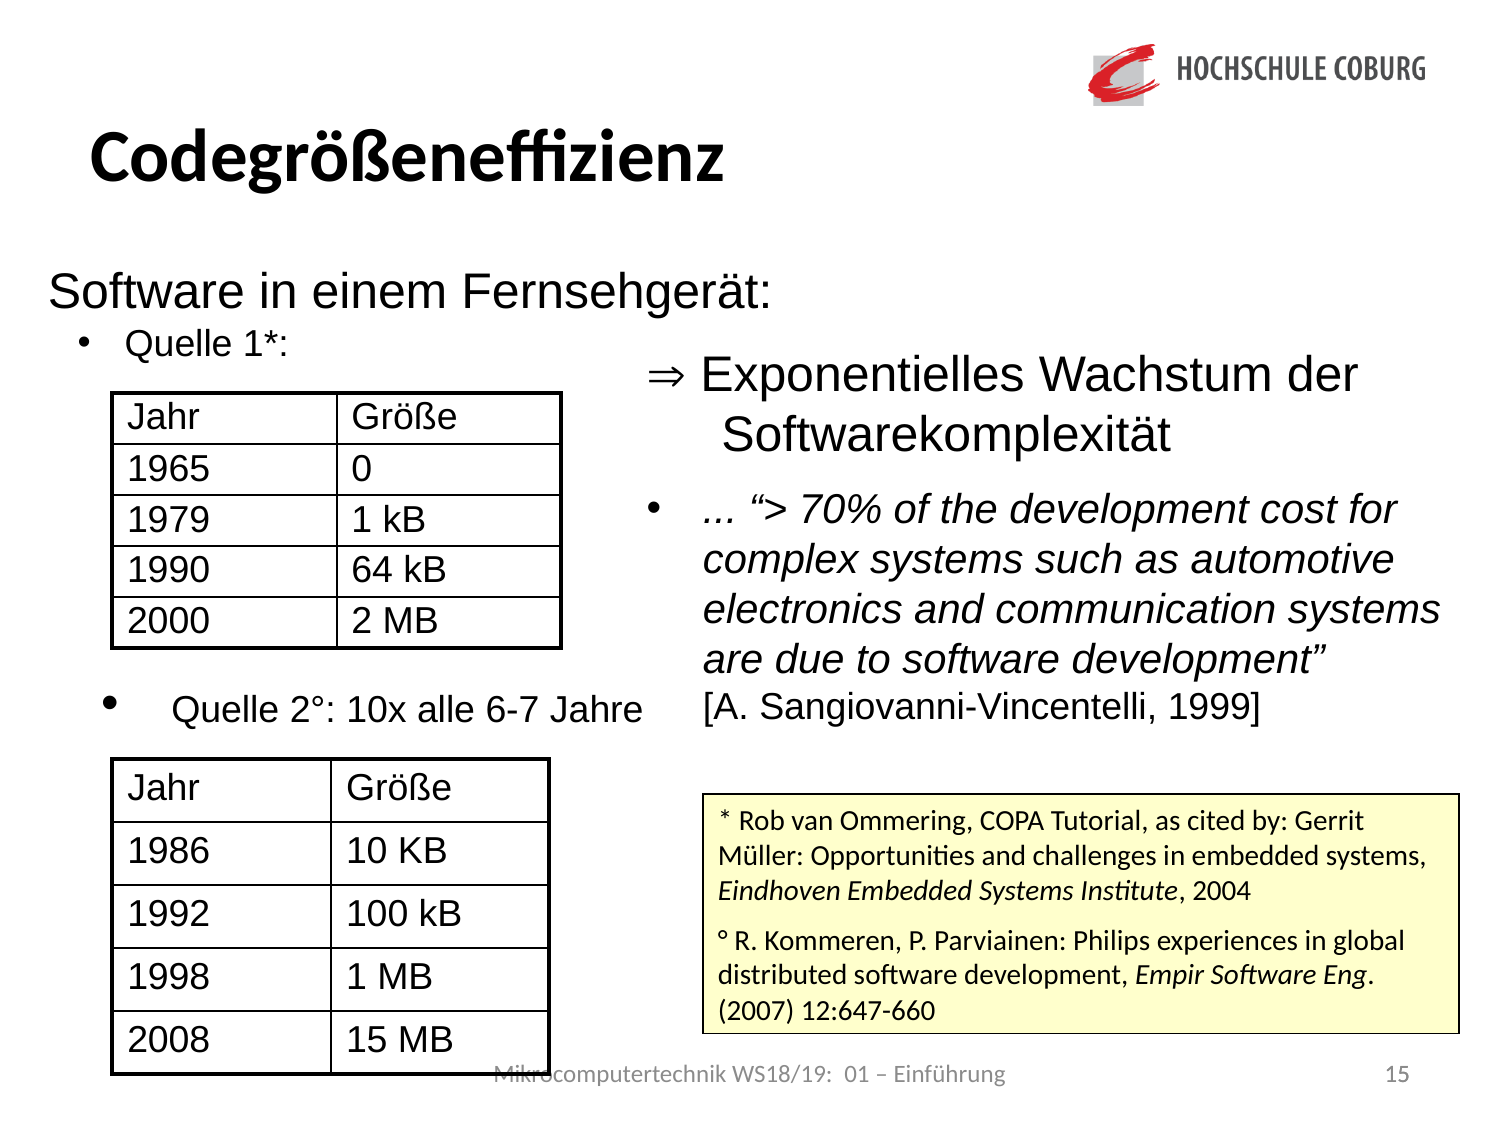

# Codegrößeneffizienz
Software in einem Fernsehgerät:
Quelle 1*:
⇒ Exponentielles Wachstum der
	Softwarekomplexität
... “> 70% of the development cost for complex systems such as automotive electronics and communication systems are due to software development”
[A. Sangiovanni-Vincentelli, 1999]
| Jahr | Größe |
| --- | --- |
| 1965 | 0 |
| 1979 | 1 kB |
| 1990 | 64 kB |
| 2000 | 2 MB |
 Quelle 2°: 10x alle 6-7 Jahre
| Jahr | Größe |
| --- | --- |
| 1986 | 10 KB |
| 1992 | 100 kB |
| 1998 | 1 MB |
| 2008 | 15 MB |
* Rob van Ommering, COPA Tutorial, as cited by: Gerrit Müller: Opportunities and challenges in embedded systems, Eindhoven Embedded Systems Institute, 2004
° R. Kommeren, P. Parviainen: Philips experiences in global distributed software development, Empir Software Eng. (2007) 12:647-660
MCT01: Einführung
15